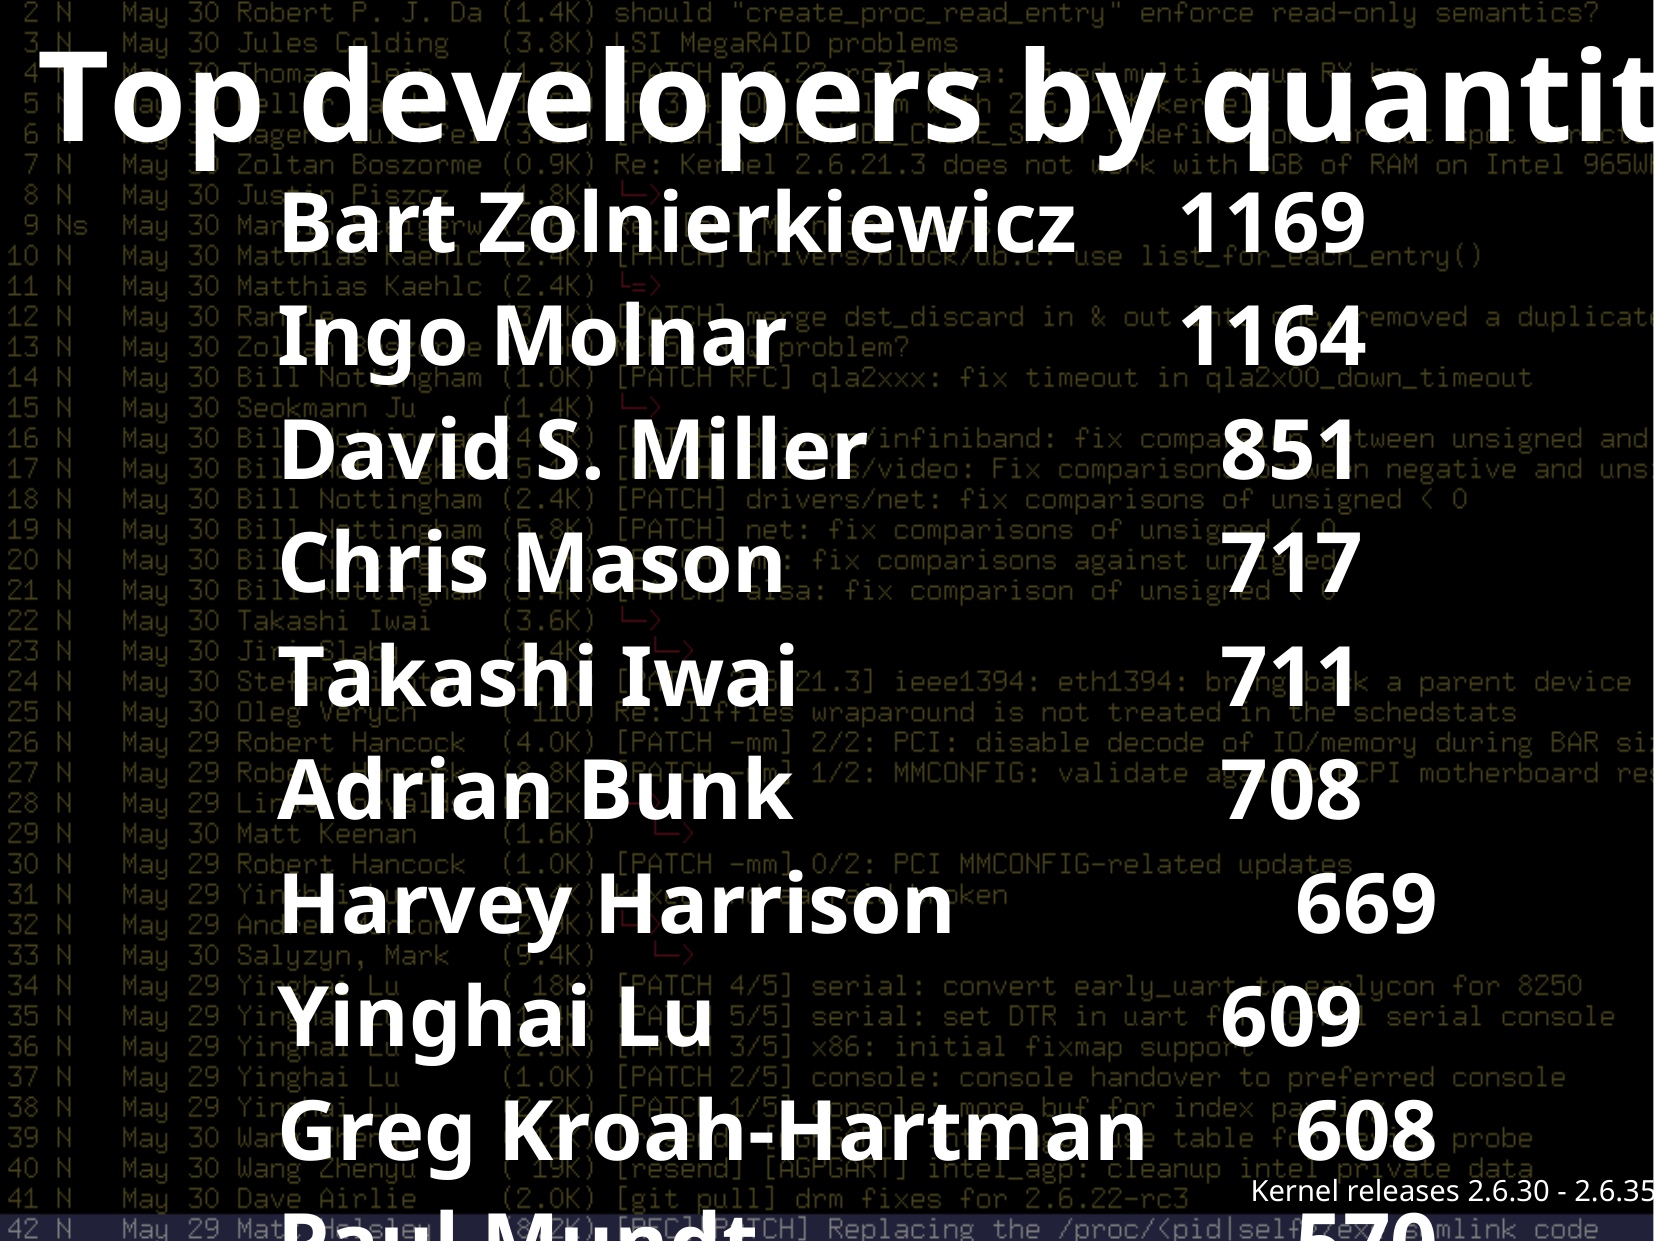

Top developers by quantity
Bart Zolnierkiewicz		1169
Ingo Molnar						1164
David S. Miller					 851
Chris Mason						 717
Takashi Iwai						 711
Adrian Bunk						 708
Harvey Harrison				 669
Yinghai Lu							 609
Greg Kroah-Hartman		 608
Paul Mundt							 570
Kernel releases 2.6.30 - 2.6.35